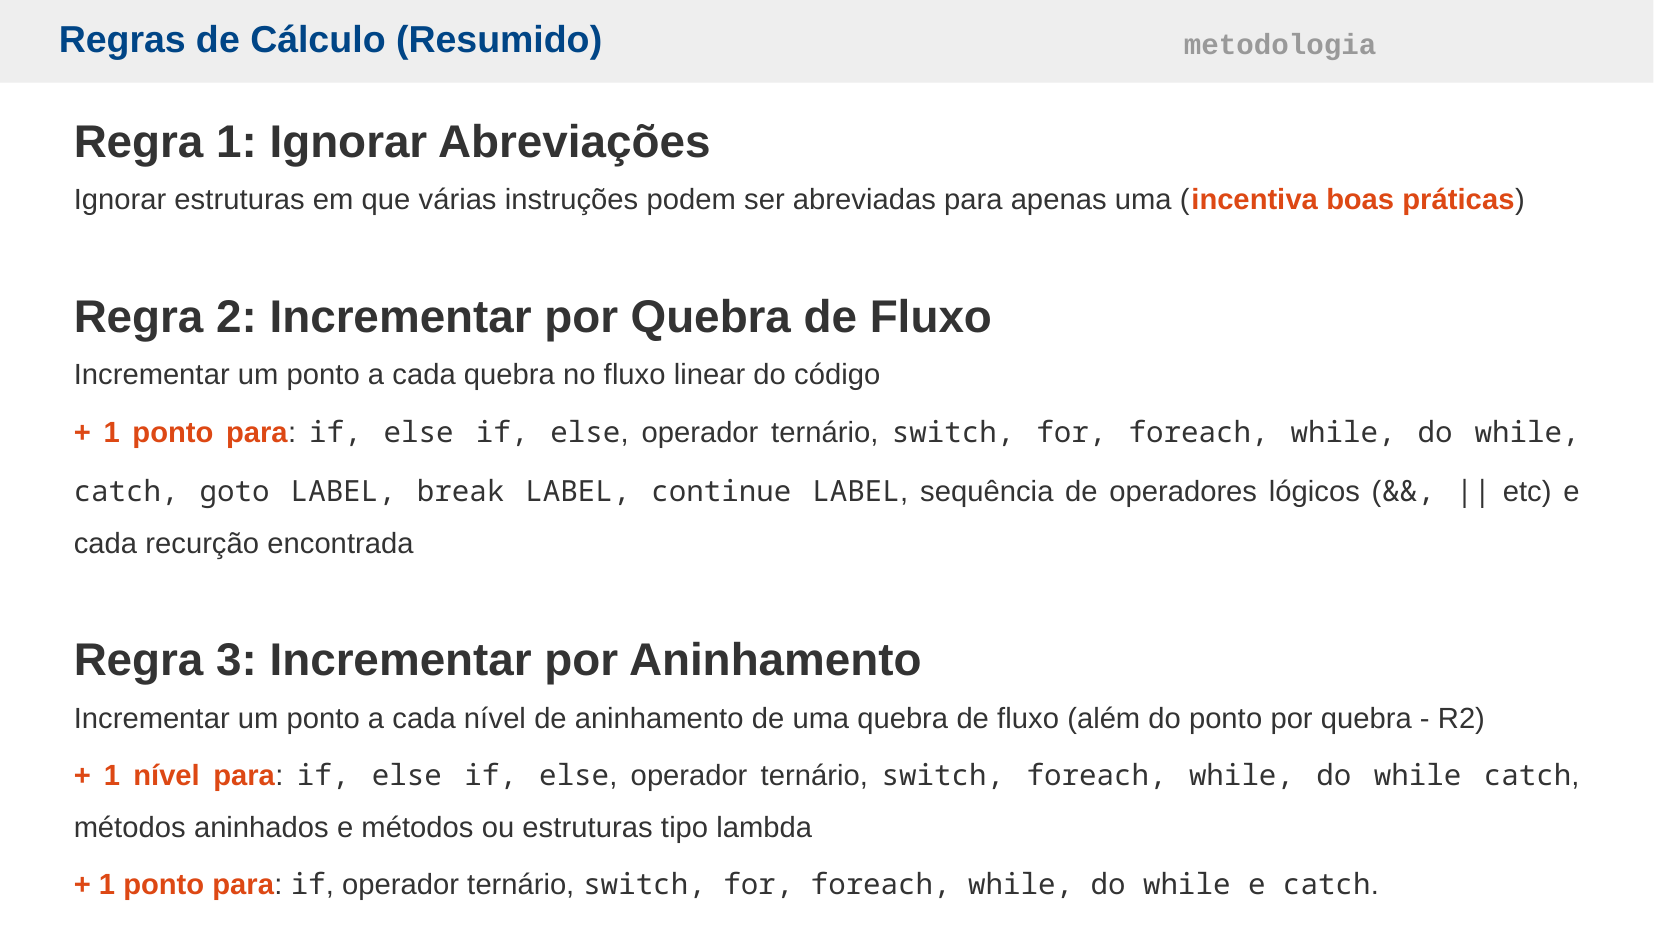

# Regras de Cálculo (Resumido)
metodologia
Regra 1: Ignorar Abreviações
Ignorar estruturas em que várias instruções podem ser abreviadas para apenas uma (incentiva boas práticas)
Regra 2: Incrementar por Quebra de Fluxo
Incrementar um ponto a cada quebra no fluxo linear do código
+ 1 ponto para: if, else if, else, operador ternário, switch, for, foreach, while, do while, catch, goto LABEL, break LABEL, continue LABEL, sequência de operadores lógicos (&&, || etc) e cada recurção encontrada
Regra 3: Incrementar por Aninhamento
Incrementar um ponto a cada nível de aninhamento de uma quebra de fluxo (além do ponto por quebra - R2)
+ 1 nível para: if, else if, else, operador ternário, switch, foreach, while, do while catch, métodos aninhados e métodos ou estruturas tipo lambda
+ 1 ponto para: if, operador ternário, switch, for, foreach, while, do while e catch.